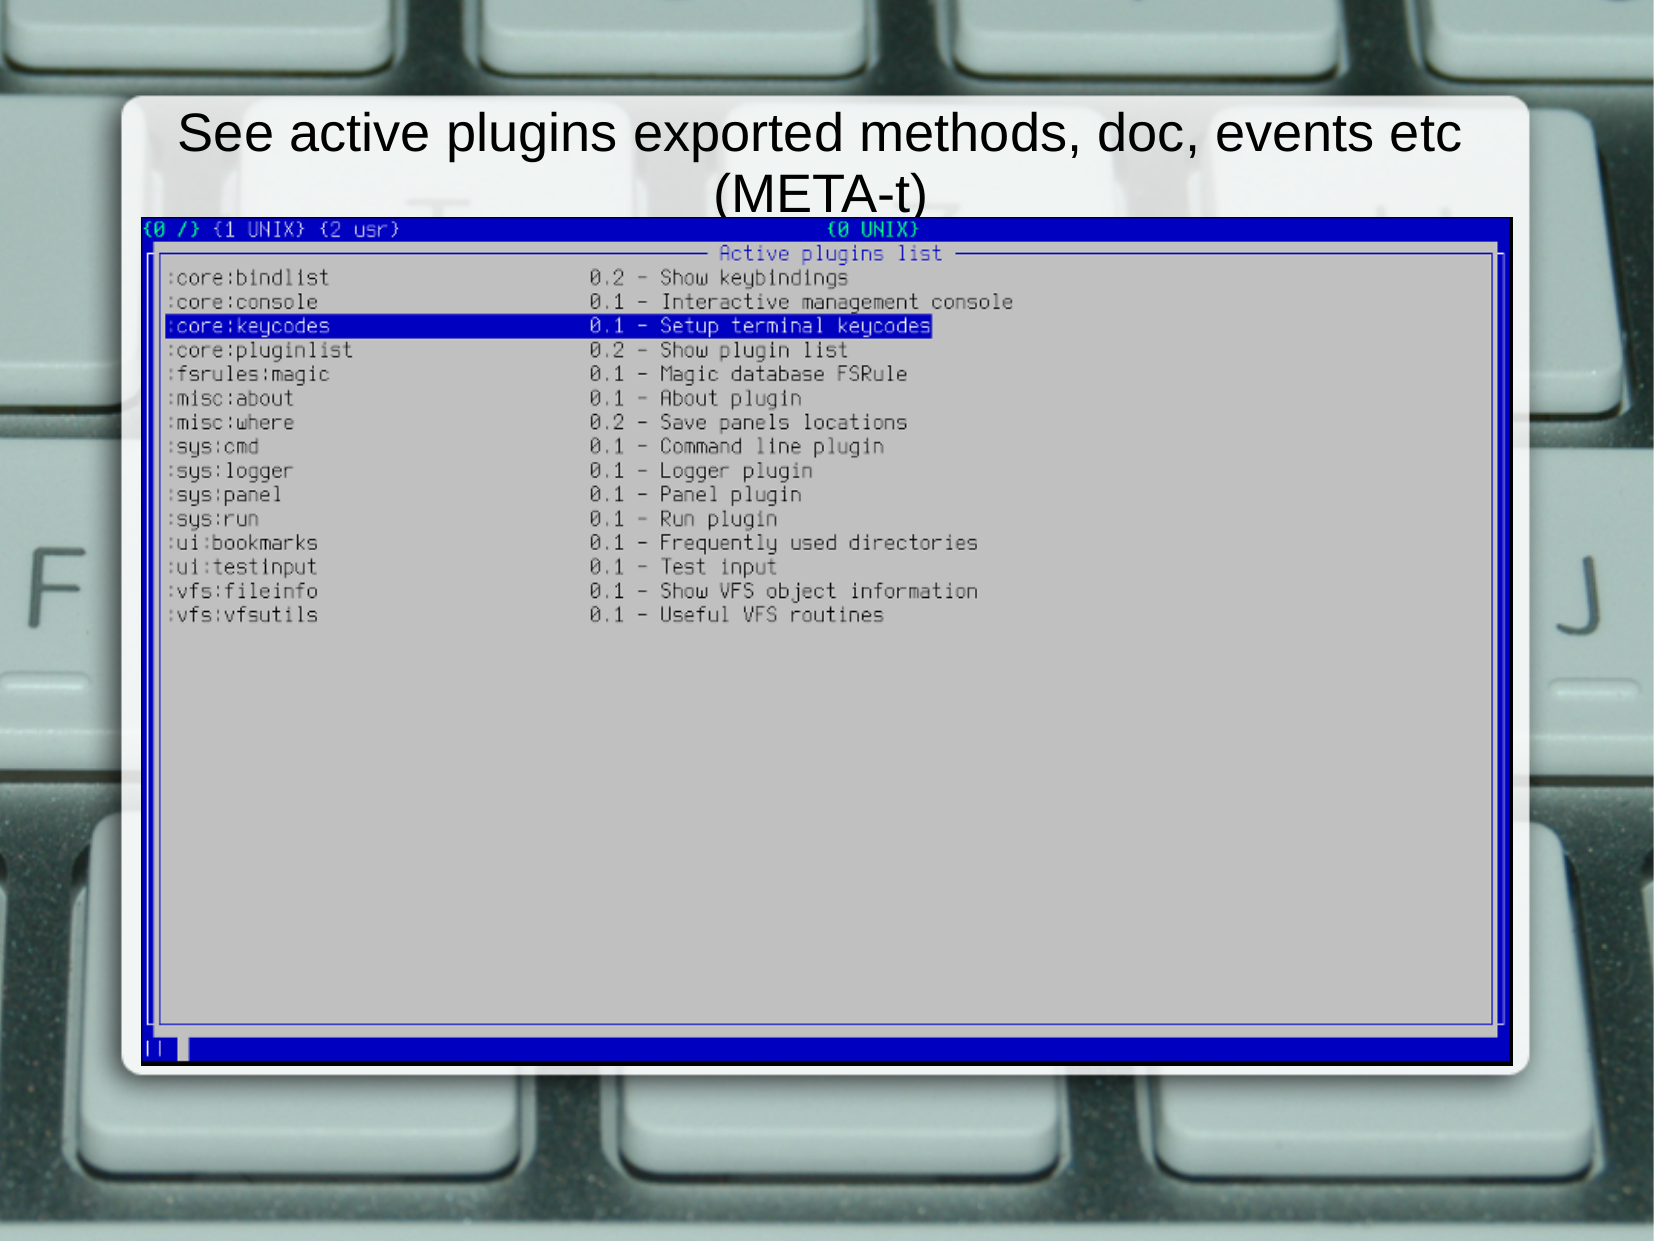

# See active plugins exported methods, doc, events etc (META-t)